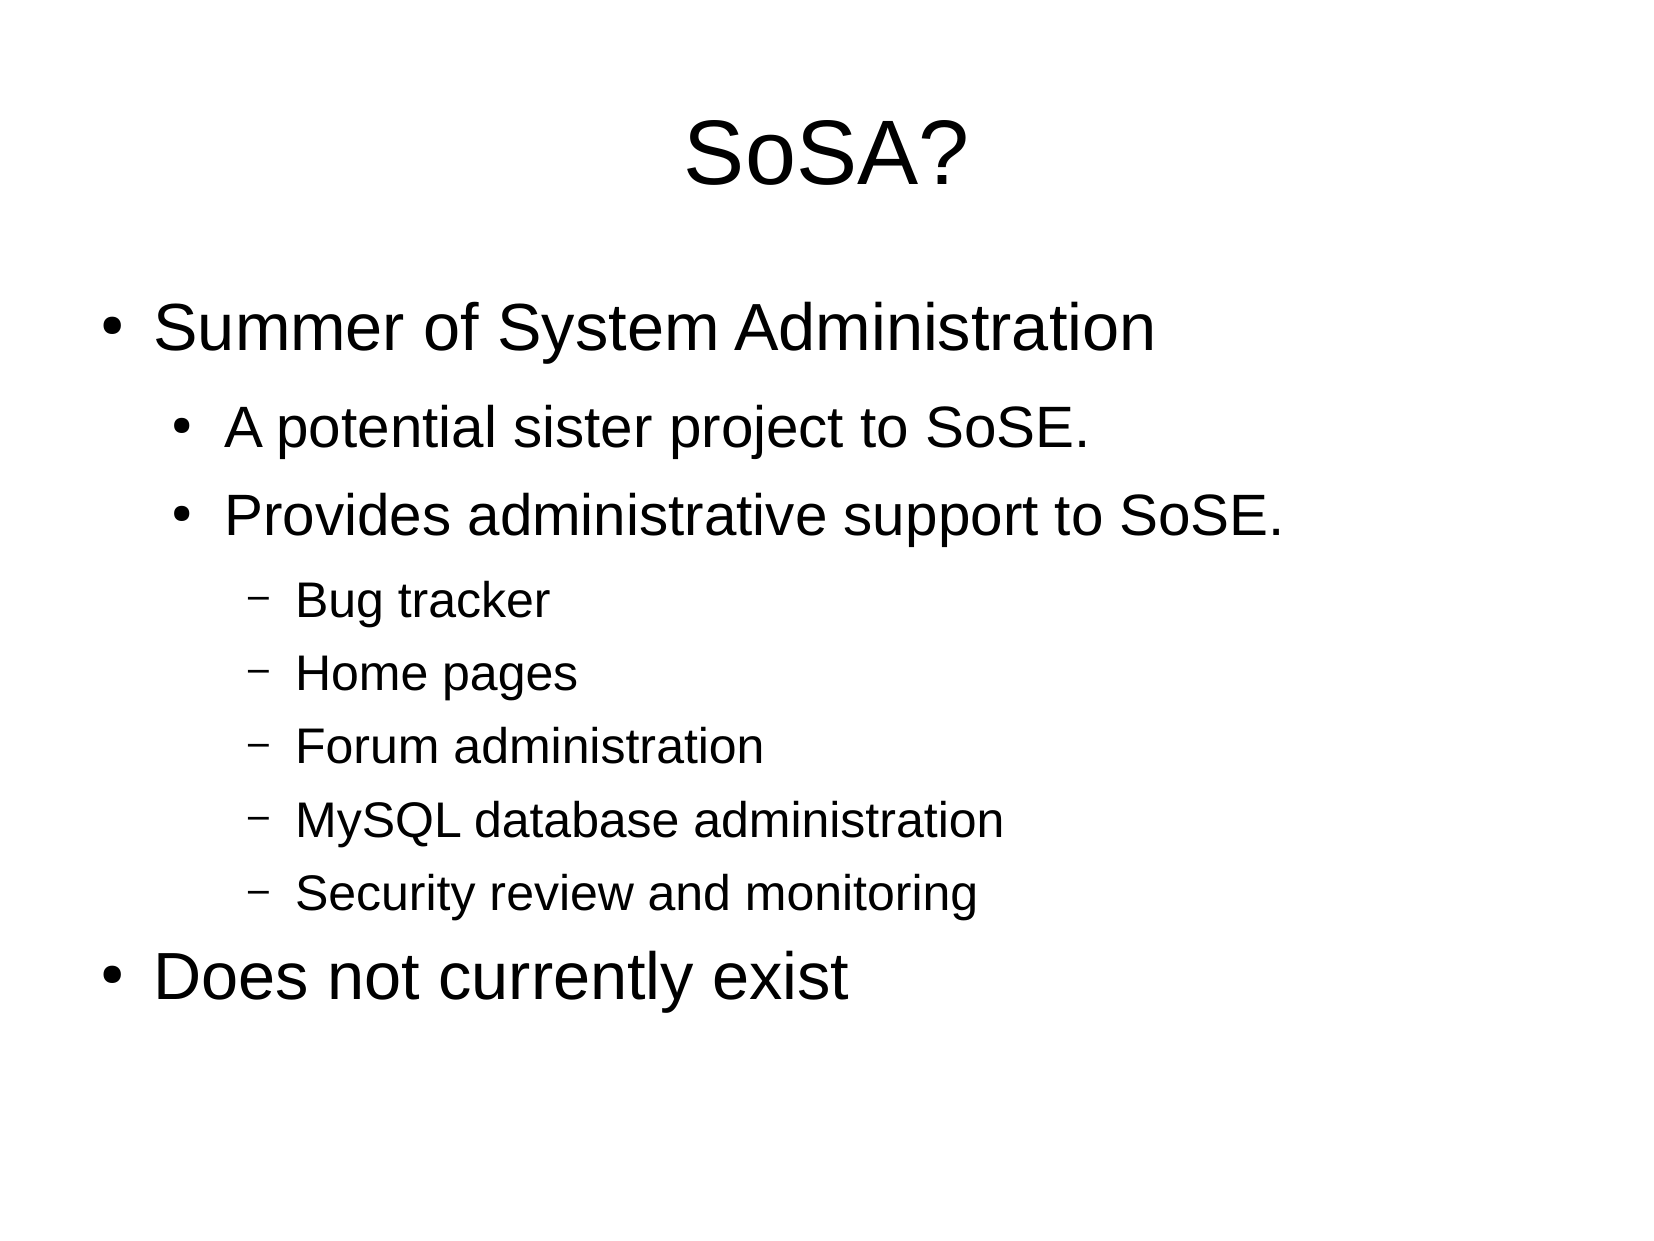

# SoSA?
Summer of System Administration
A potential sister project to SoSE.
Provides administrative support to SoSE.
Bug tracker
Home pages
Forum administration
MySQL database administration
Security review and monitoring
Does not currently exist